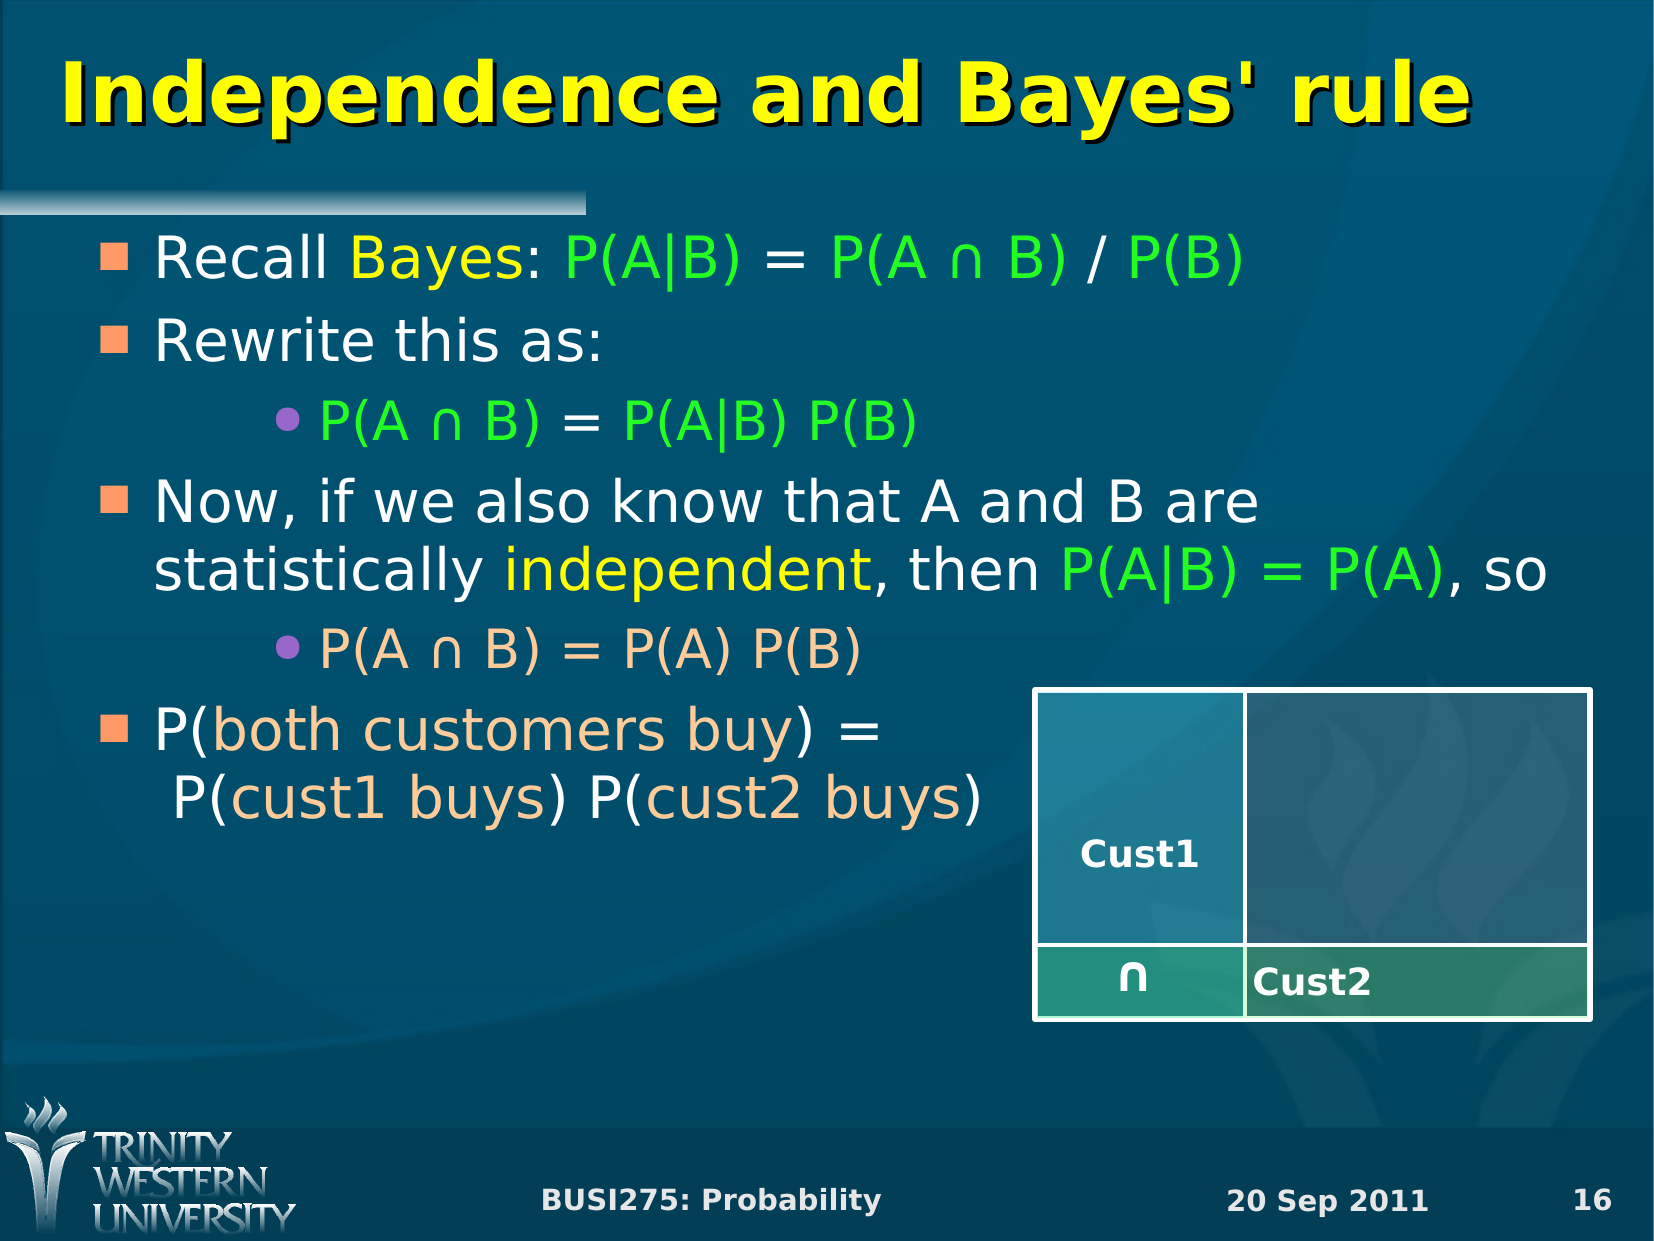

# Independence and Bayes' rule
Recall Bayes: P(A|B) = P(A ∩ B) / P(B)
Rewrite this as:
P(A ∩ B) = P(A|B) P(B)
Now, if we also know that A and B are statistically independent, then P(A|B) = P(A), so
P(A ∩ B) = P(A) P(B)
P(both customers buy) =
 P(cust1 buys) P(cust2 buys)
Cust1
∩
Cust2
BUSI275: Probability
20 Sep 2011
16